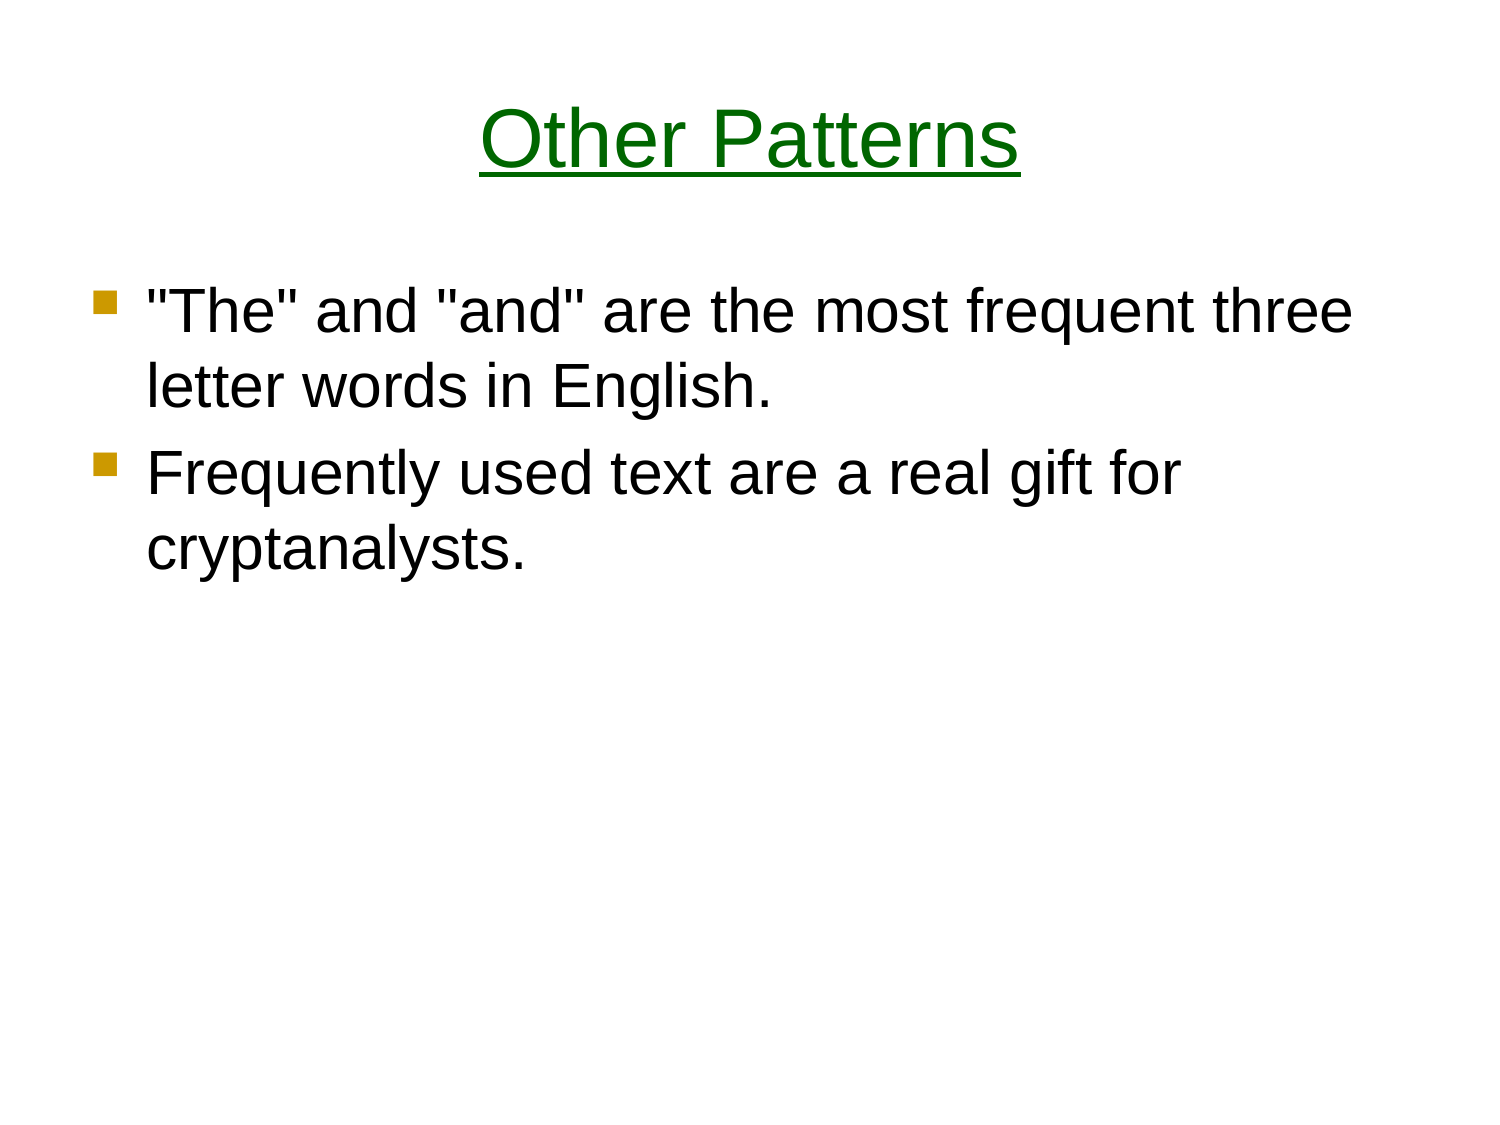

# Other Patterns
"The" and "and" are the most frequent three letter words in English.
Frequently used text are a real gift for cryptanalysts.